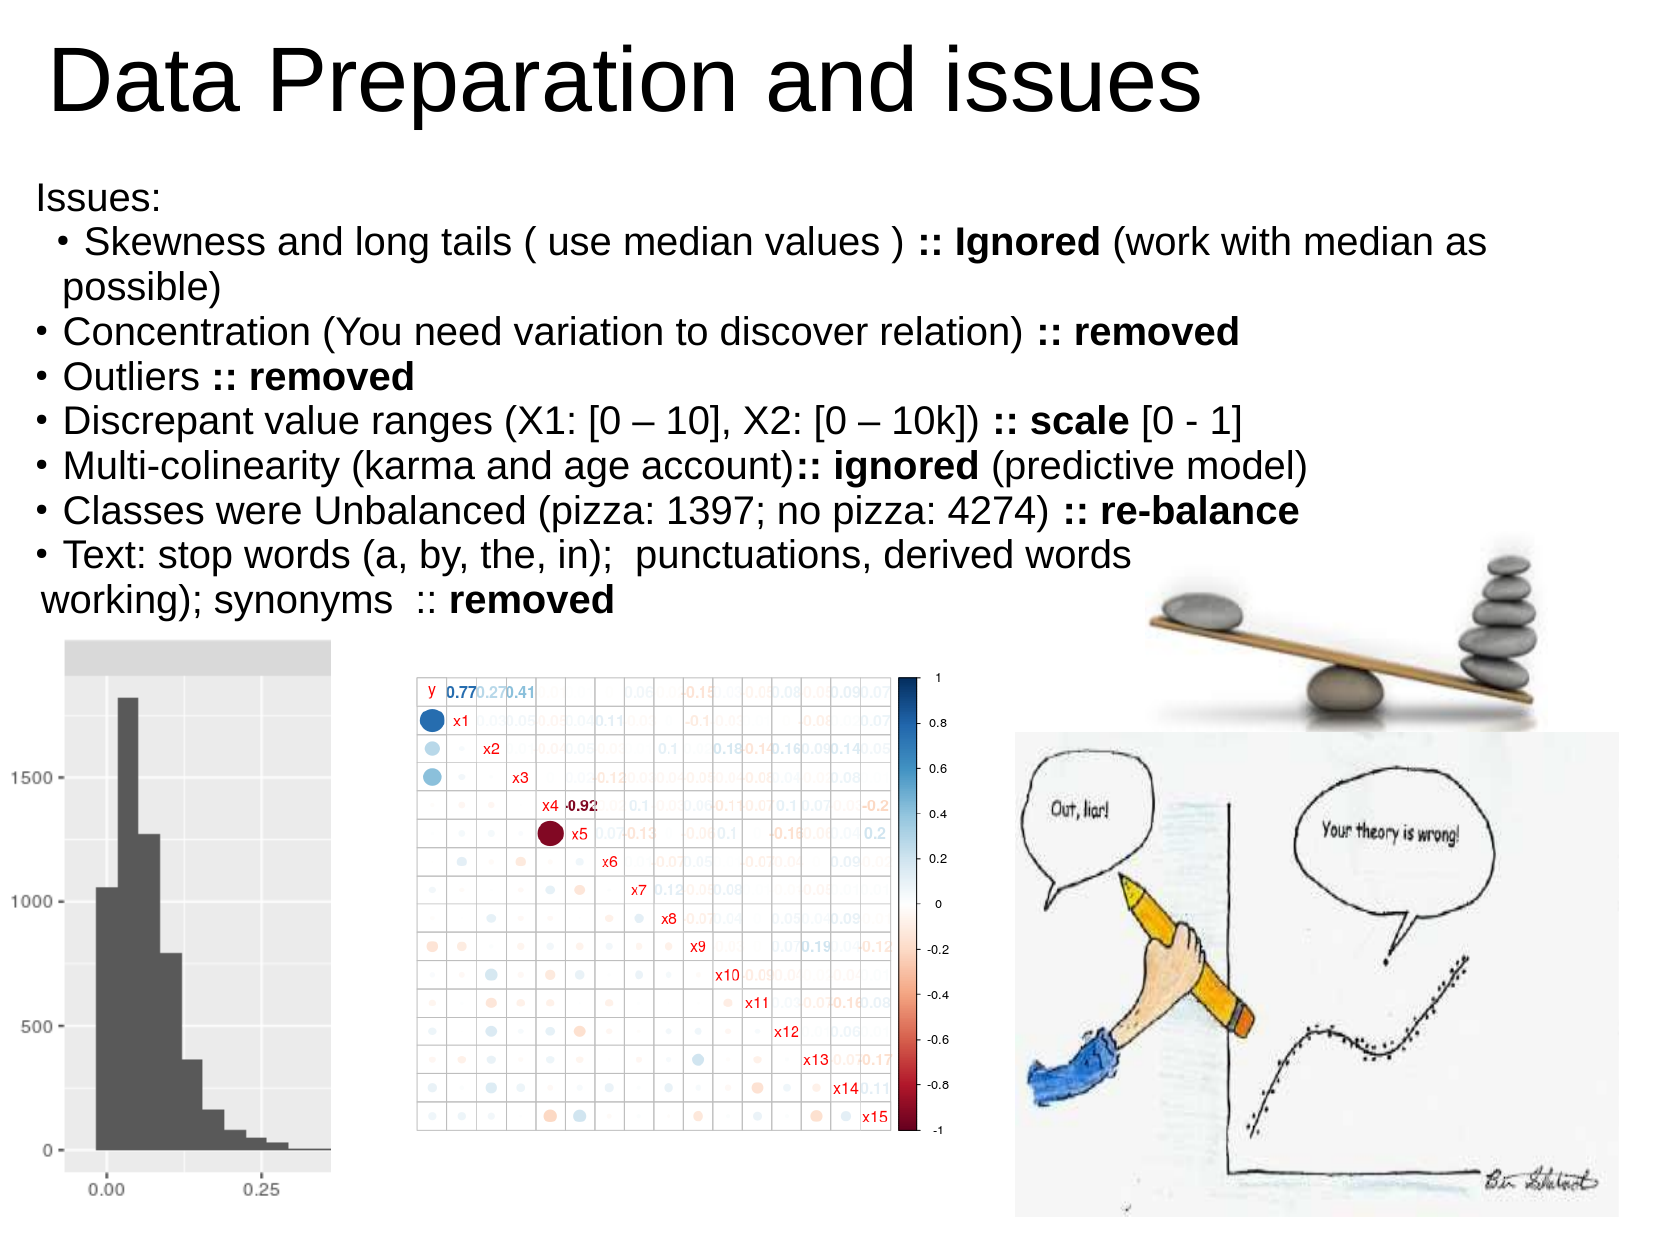

# Data Preparation and issues
Issues:
 Skewness and long tails ( use median values ) :: Ignored (work with median as possible)
 	 Concentration (You need variation to discover relation) :: removed
 Outliers :: removed
 Discrepant value ranges (X1: [0 – 10], X2: [0 – 10k]) :: scale [0 - 1]
 Multi-colinearity (karma and age account):: ignored (predictive model)
 Classes were Unbalanced (pizza: 1397; no pizza: 4274) :: re-balance
 Text: stop words (a, by, the, in); punctuations, derived words ( work, worked, working); synonyms :: removed